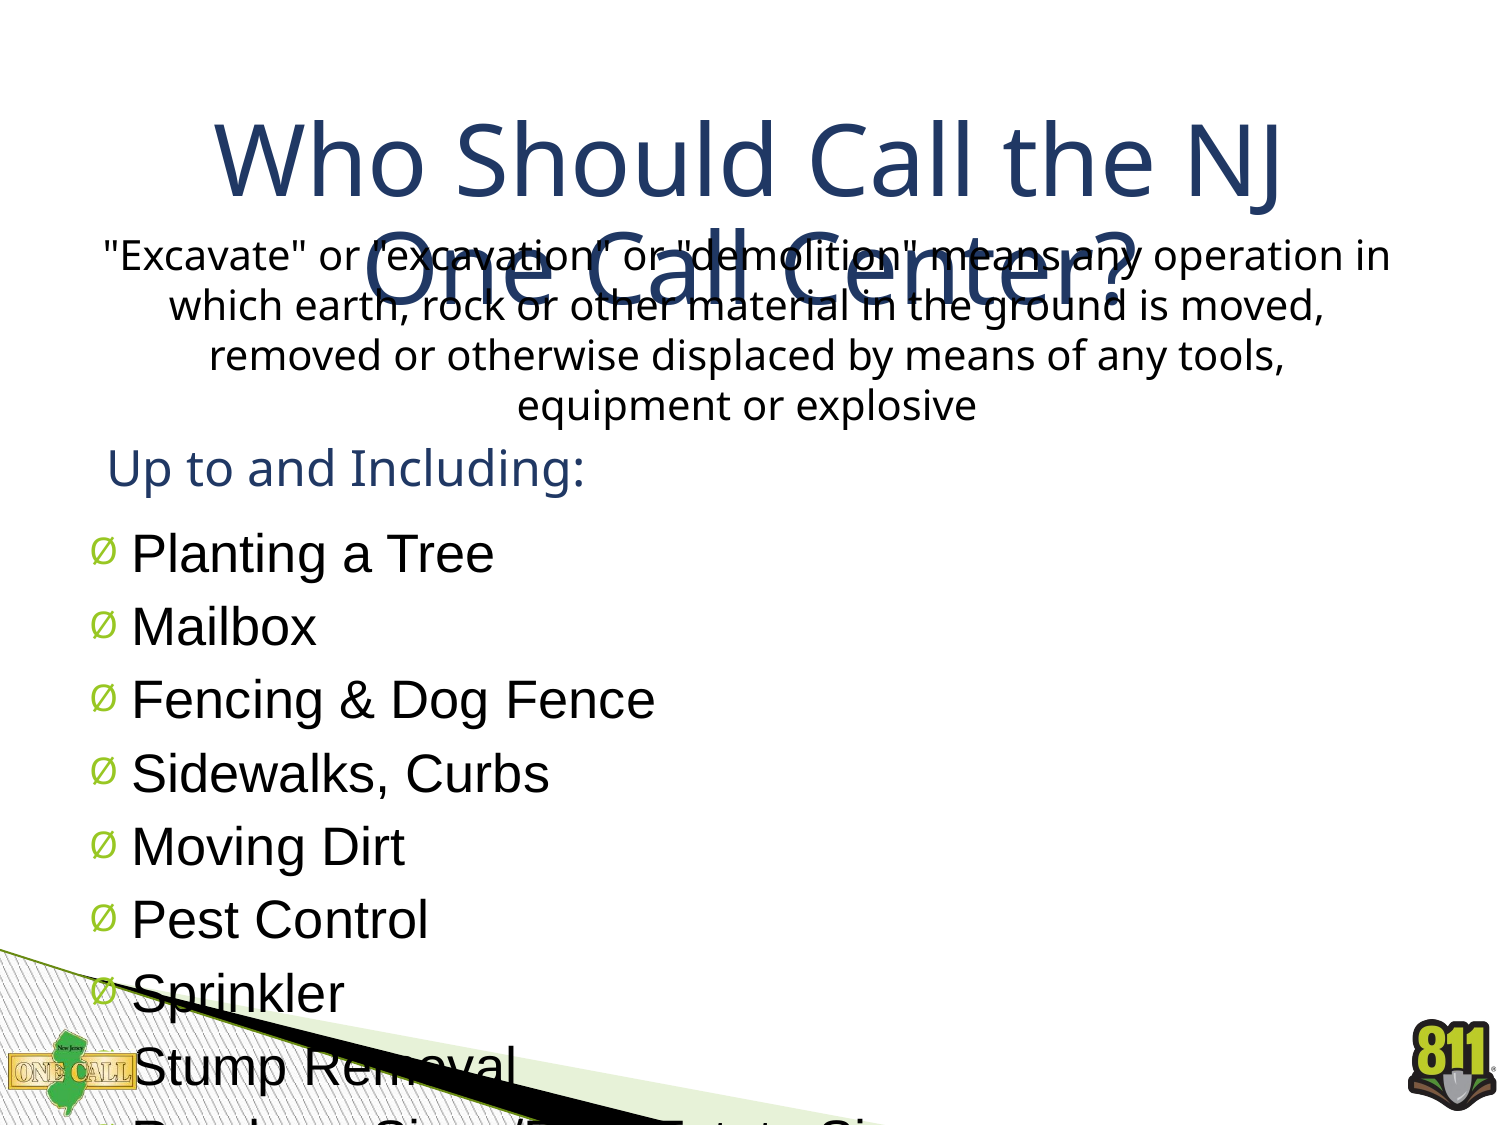

Who Should Call the NJ One Call Center?
"Excavate" or "excavation" or "demolition" means any operation in which earth, rock or other material in the ground is moved, removed or otherwise displaced by means of any tools, equipment or explosive
Up to and Including:
# Planting a Tree
Mailbox
Fencing & Dog Fence
Sidewalks, Curbs
Moving Dirt
Pest Control
Sprinkler
Stump Removal
Roadway Signs/Real Estate Signs
Excavation
Demolition
Road Milling/Paving
Paving
Driveways
Drainage
Sewer or Water
Utility